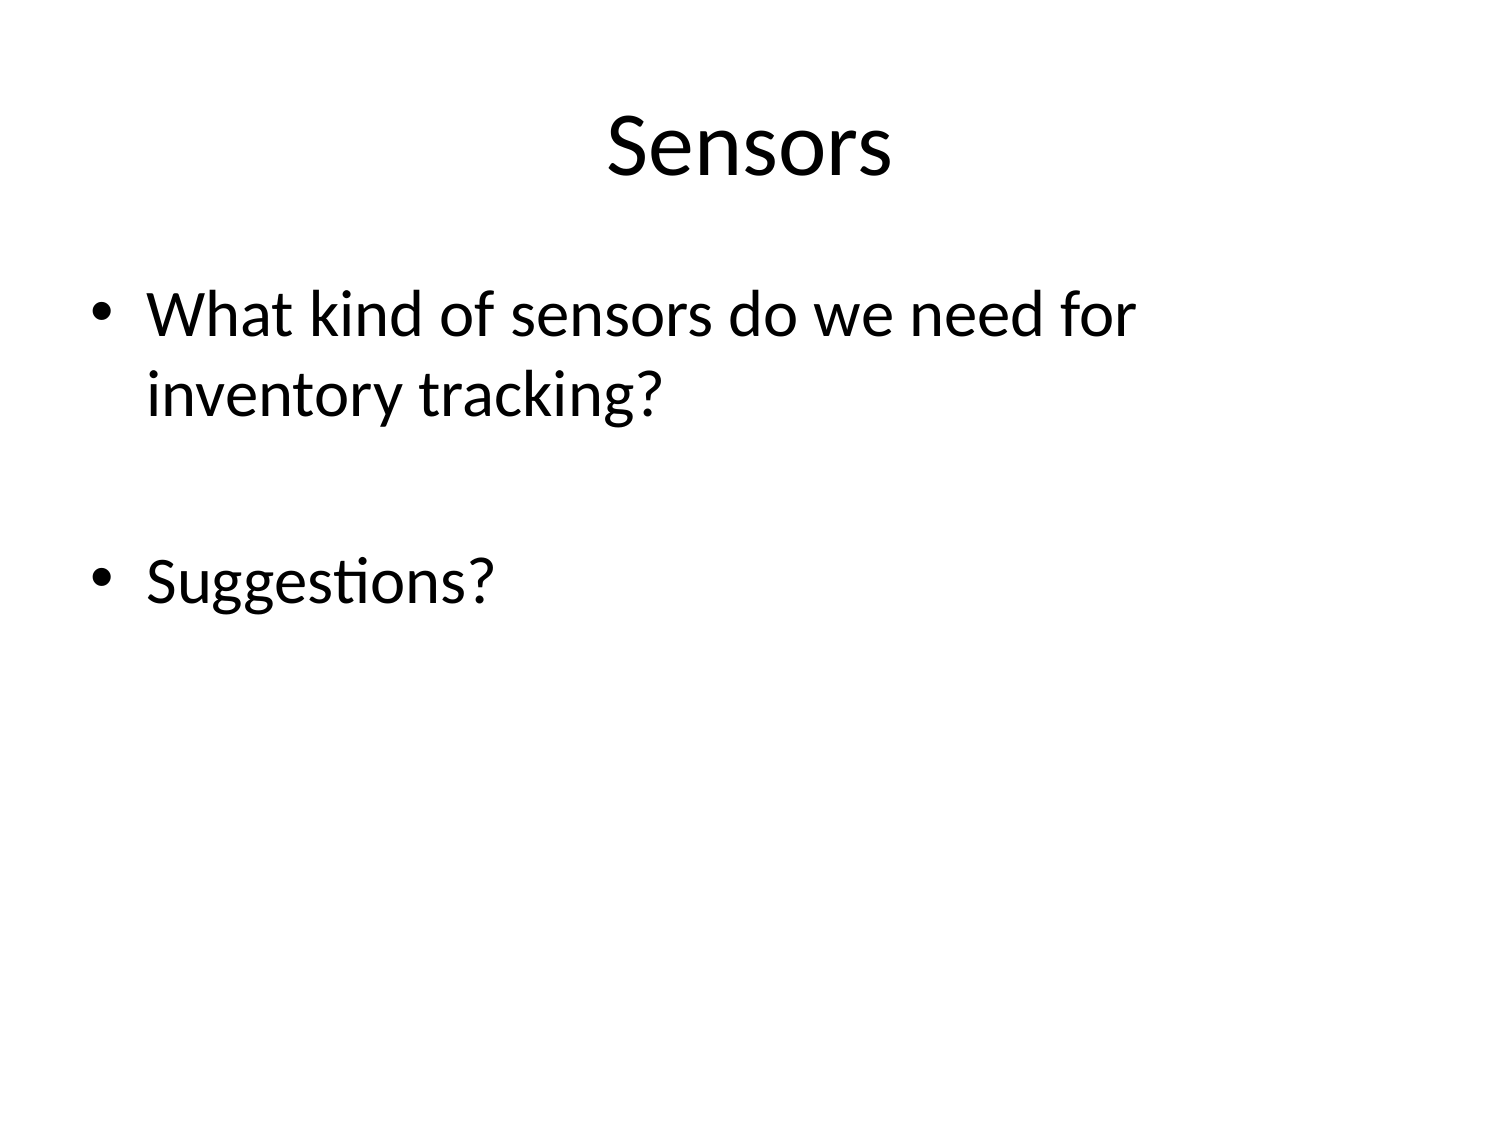

# Sensors
What kind of sensors do we need for inventory tracking?
Suggestions?